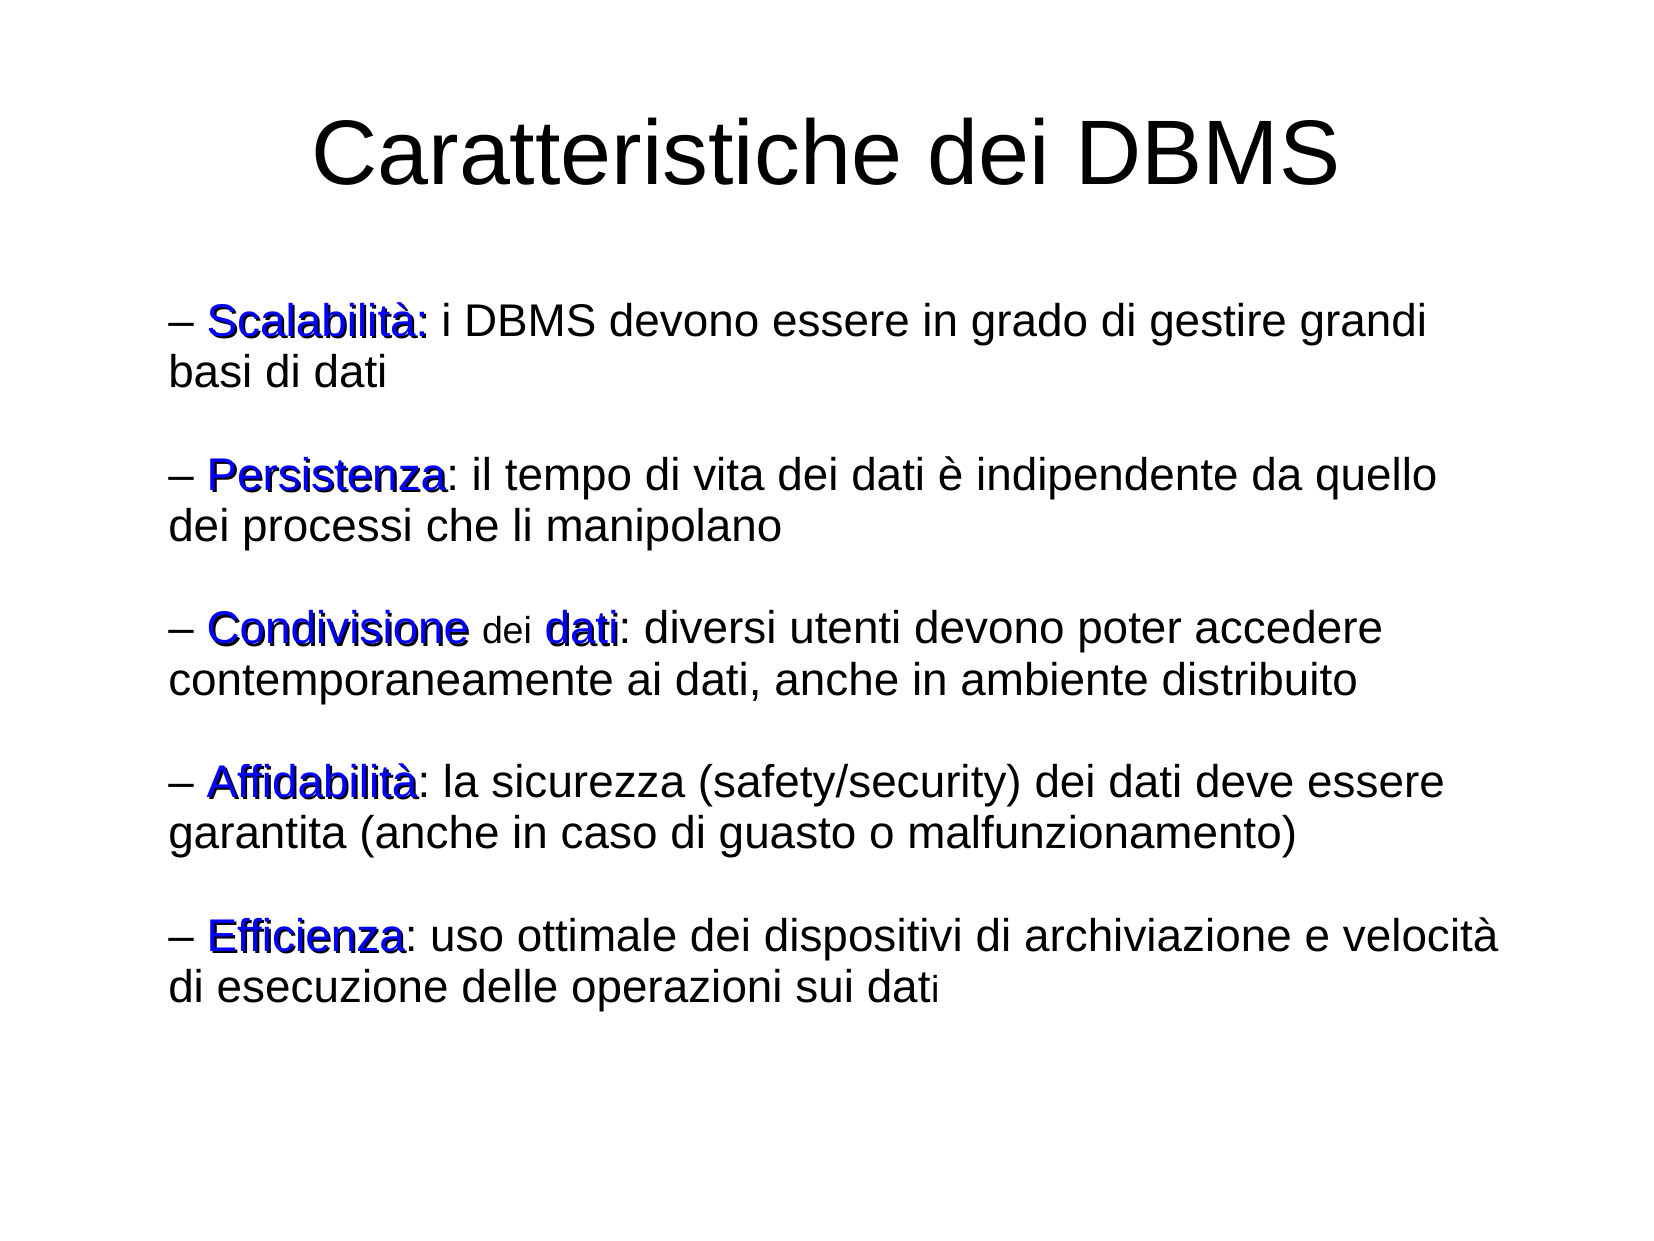

# Caratteristiche dei DBMS
– Scalabilità: i DBMS devono essere in grado di gestire grandi
basi di dati
– Persistenza: il tempo di vita dei dati è indipendente da quello
dei processi che li manipolano
– Condivisione dei dati: diversi utenti devono poter accedere
contemporaneamente ai dati, anche in ambiente distribuito
– Affidabilità: la sicurezza (safety/security) dei dati deve essere
garantita (anche in caso di guasto o malfunzionamento)
– Efficienza: uso ottimale dei dispositivi di archiviazione e velocità
di esecuzione delle operazioni sui dati